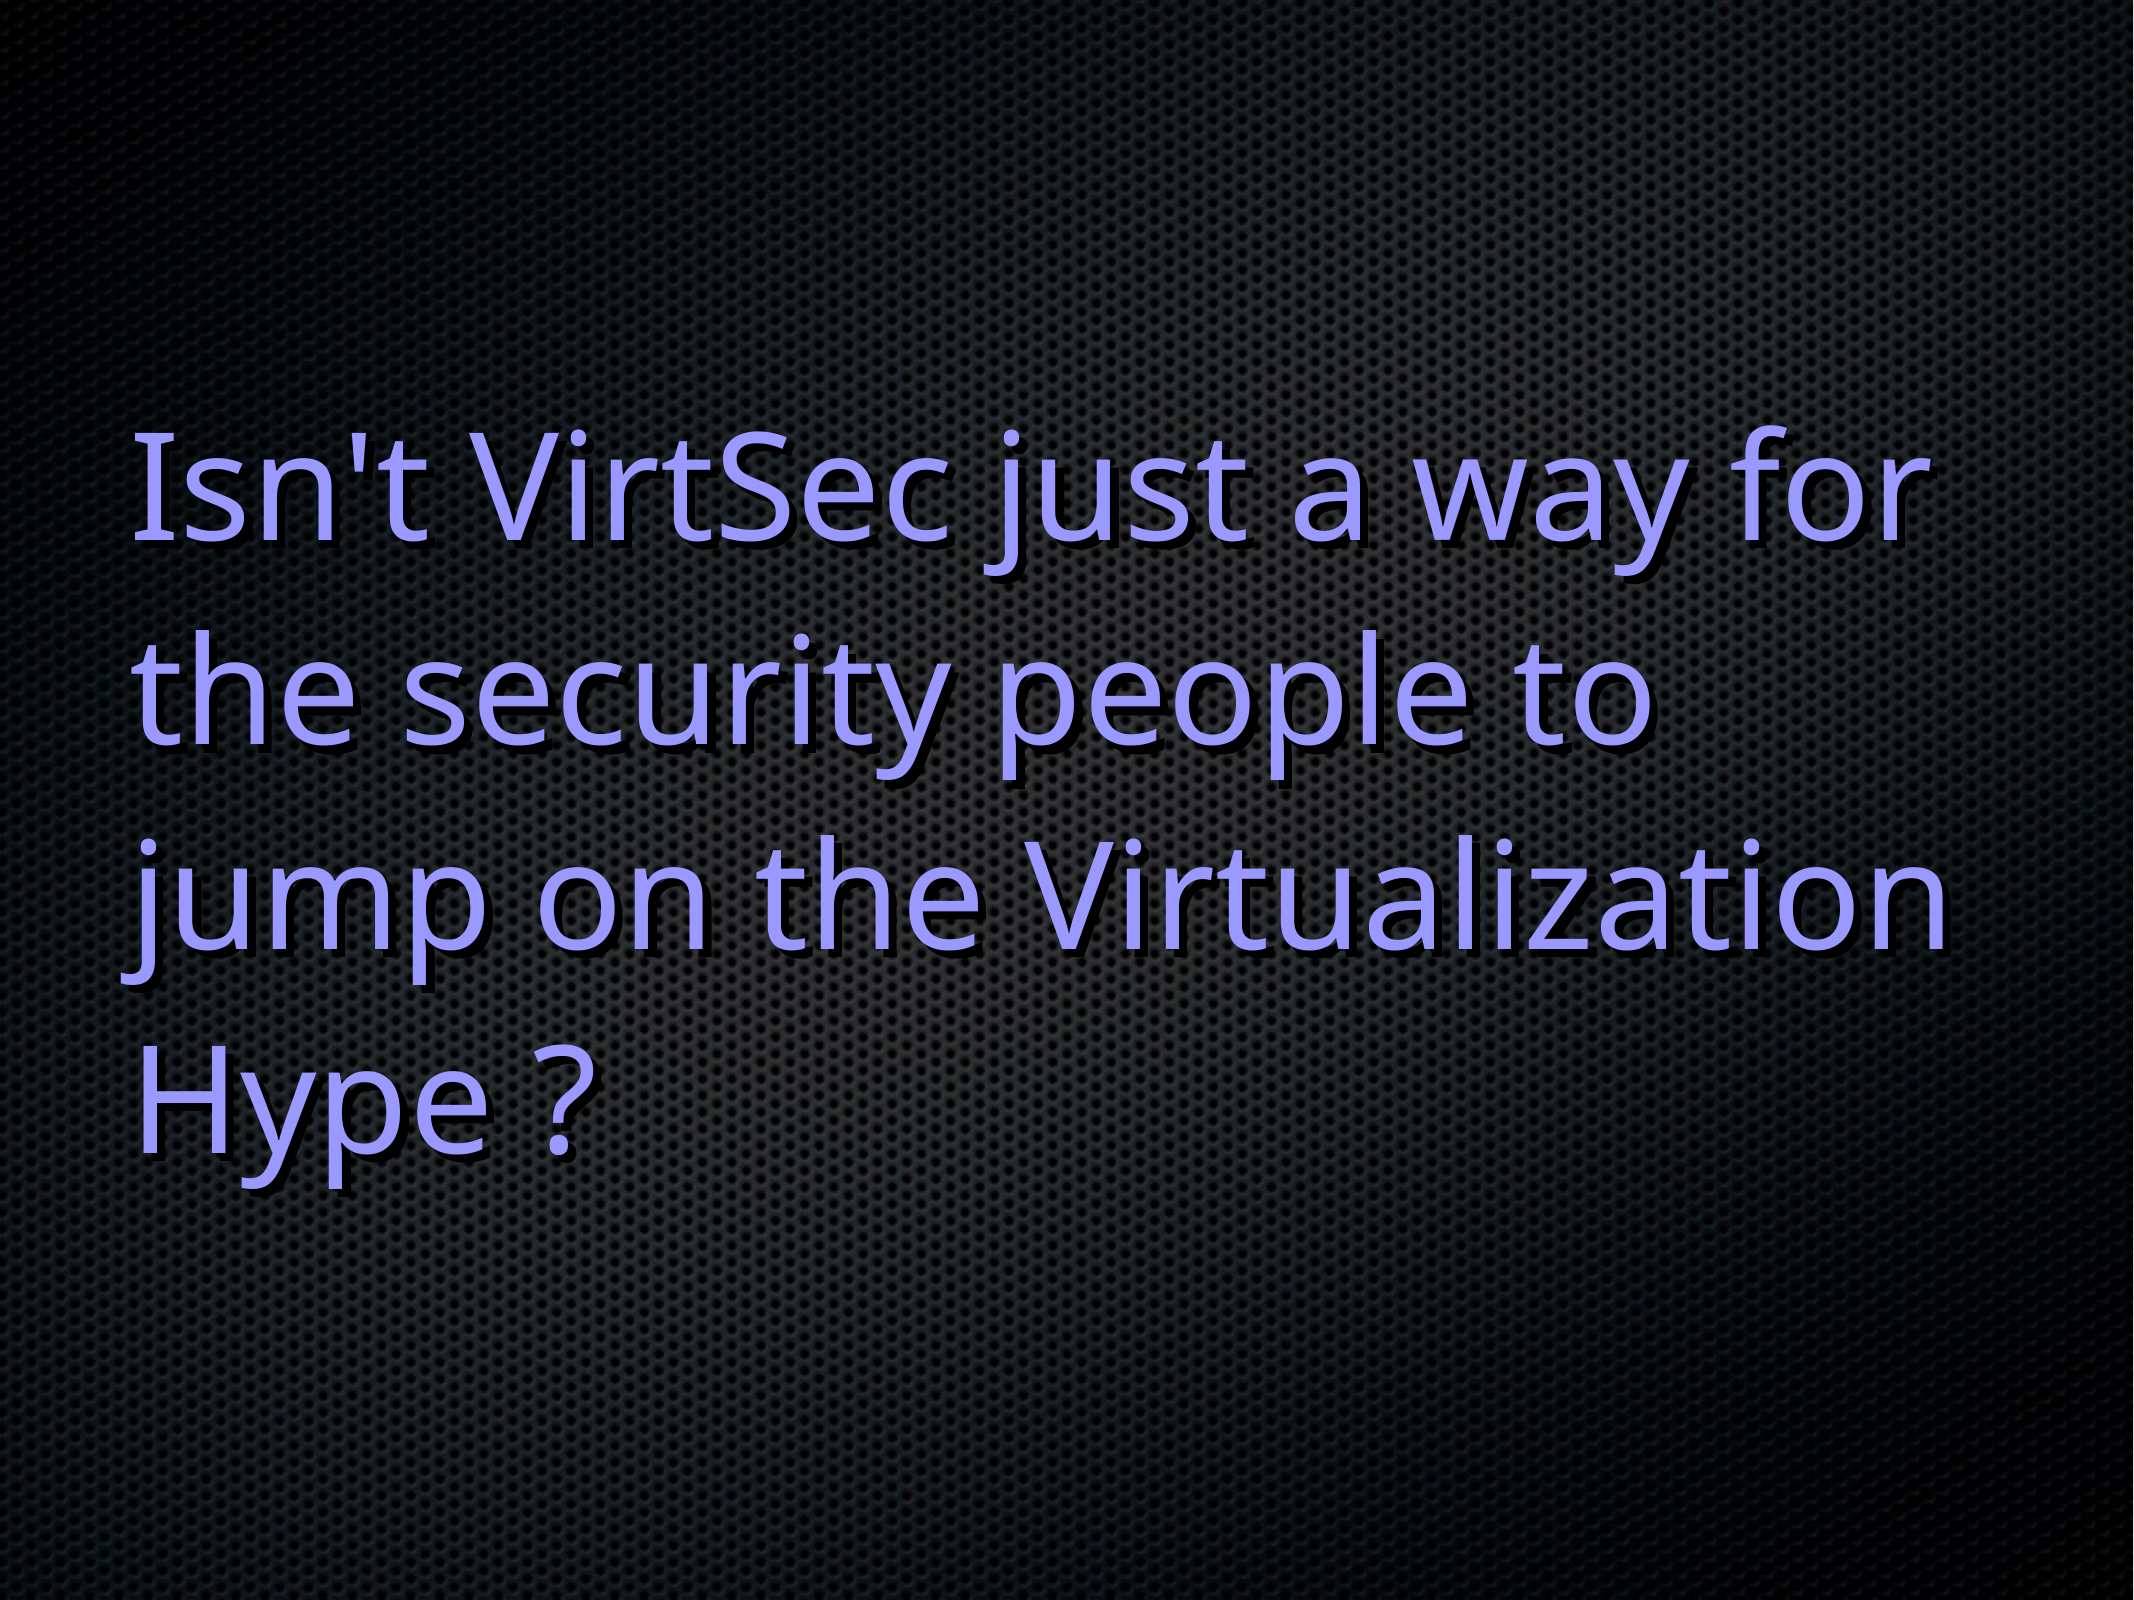

# Isn't VirtSec just a way for the security people to jump on the Virtualization Hype ?